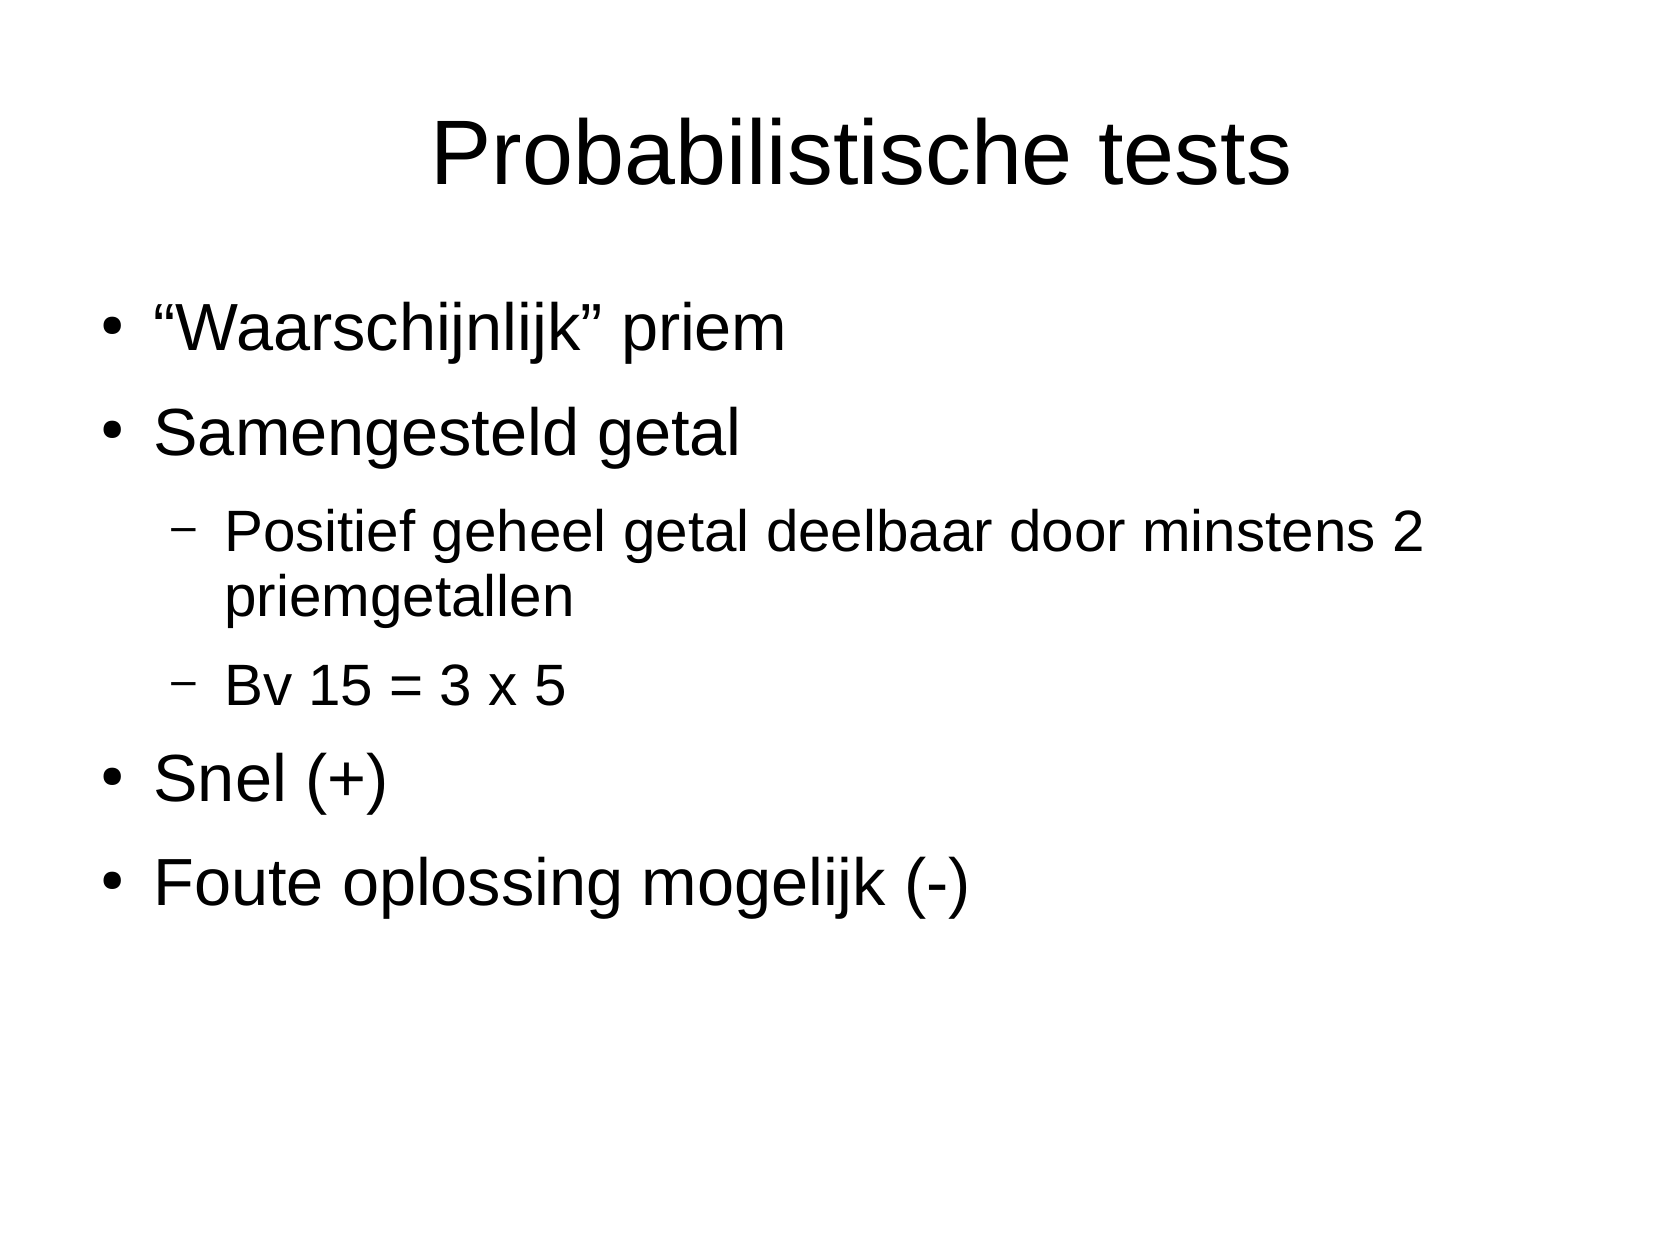

# Probabilistische tests
“Waarschijnlijk” priem
Samengesteld getal
Positief geheel getal deelbaar door minstens 2 priemgetallen
Bv 15 = 3 x 5
Snel (+)
Foute oplossing mogelijk (-)